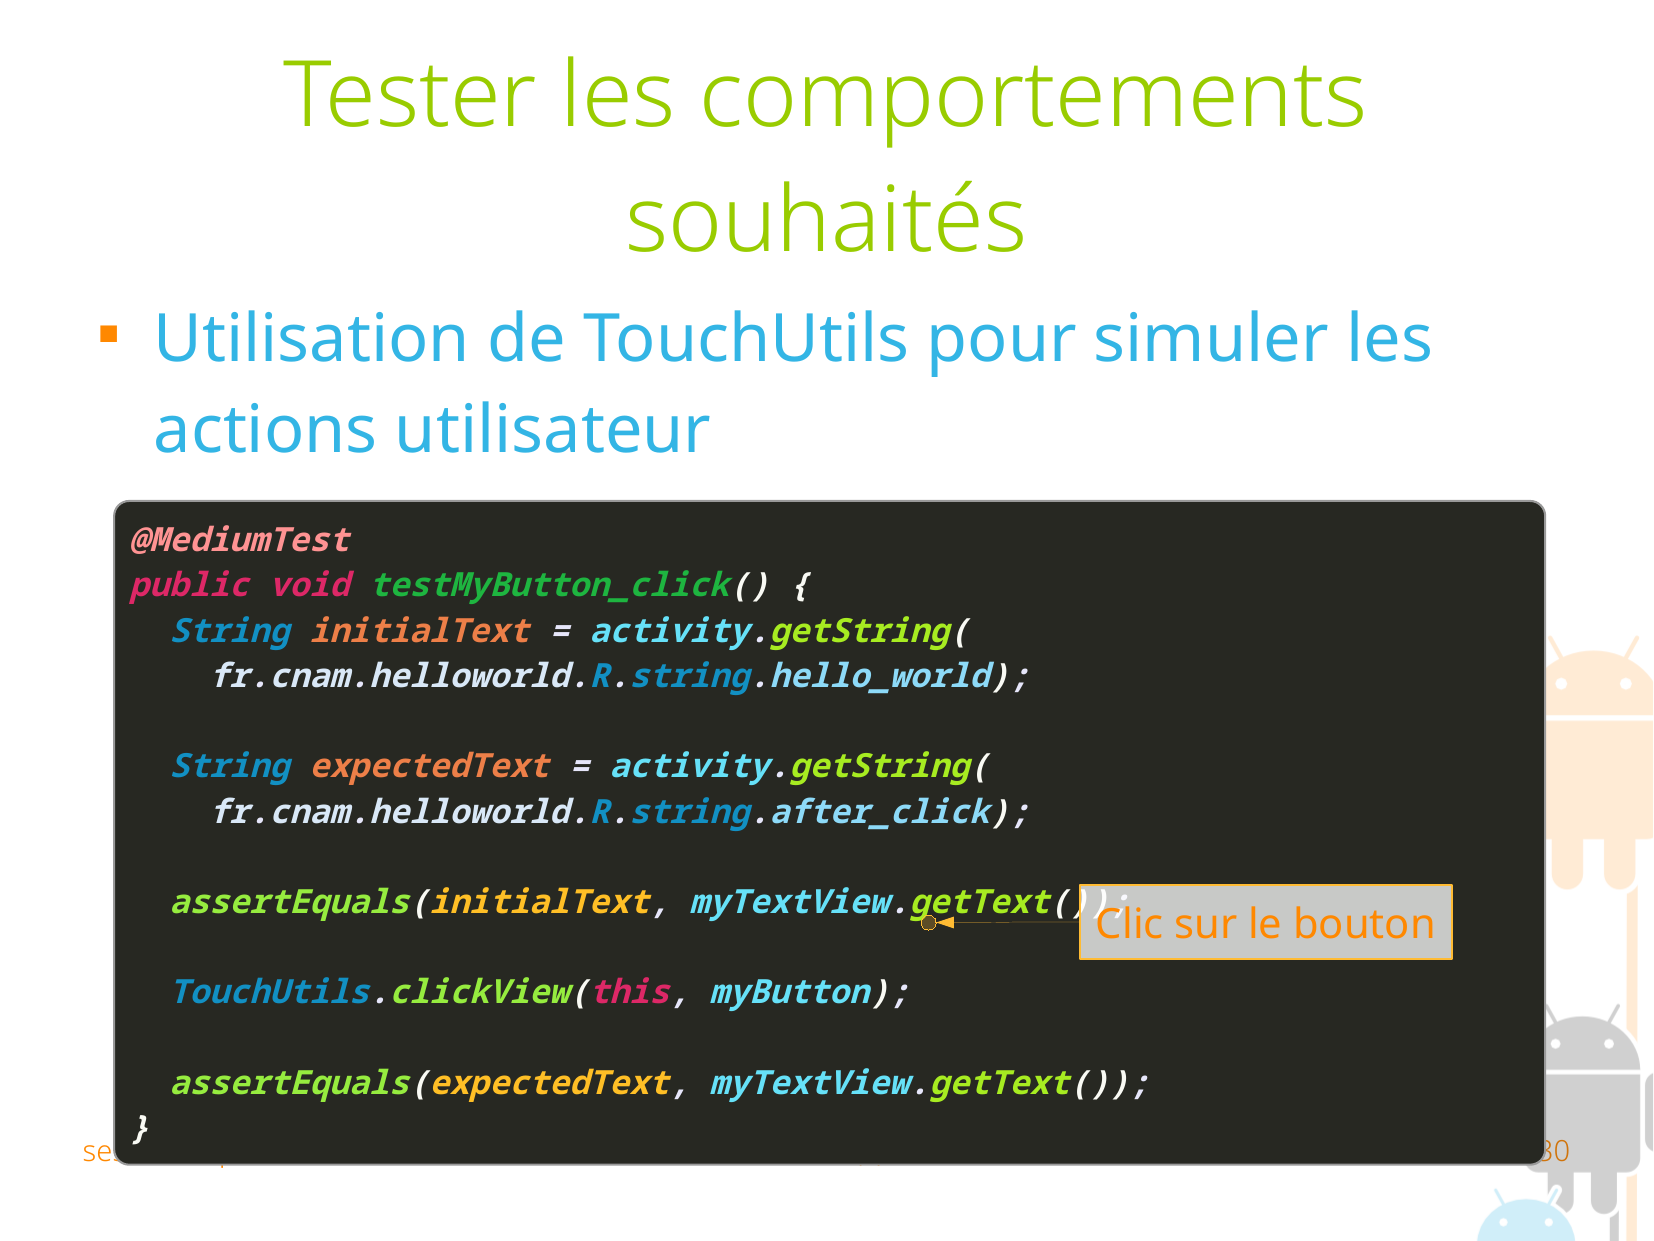

# Tester les comportements souhaités
Utilisation de TouchUtils pour simuler les actions utilisateur
@MediumTest
public void testMyButton_click() {
 String initialText = activity.getString(
 fr.cnam.helloworld.R.string.hello_world);
 String expectedText = activity.getString(
 fr.cnam.helloworld.R.string.after_click);
 assertEquals(initialText, myTextView.getText());
 TouchUtils.clickView(this, myButton);
 assertEquals(expectedText, myTextView.getText());
}
Clic sur le bouton
session sept 2016
Yann Caron (c) 2014
30